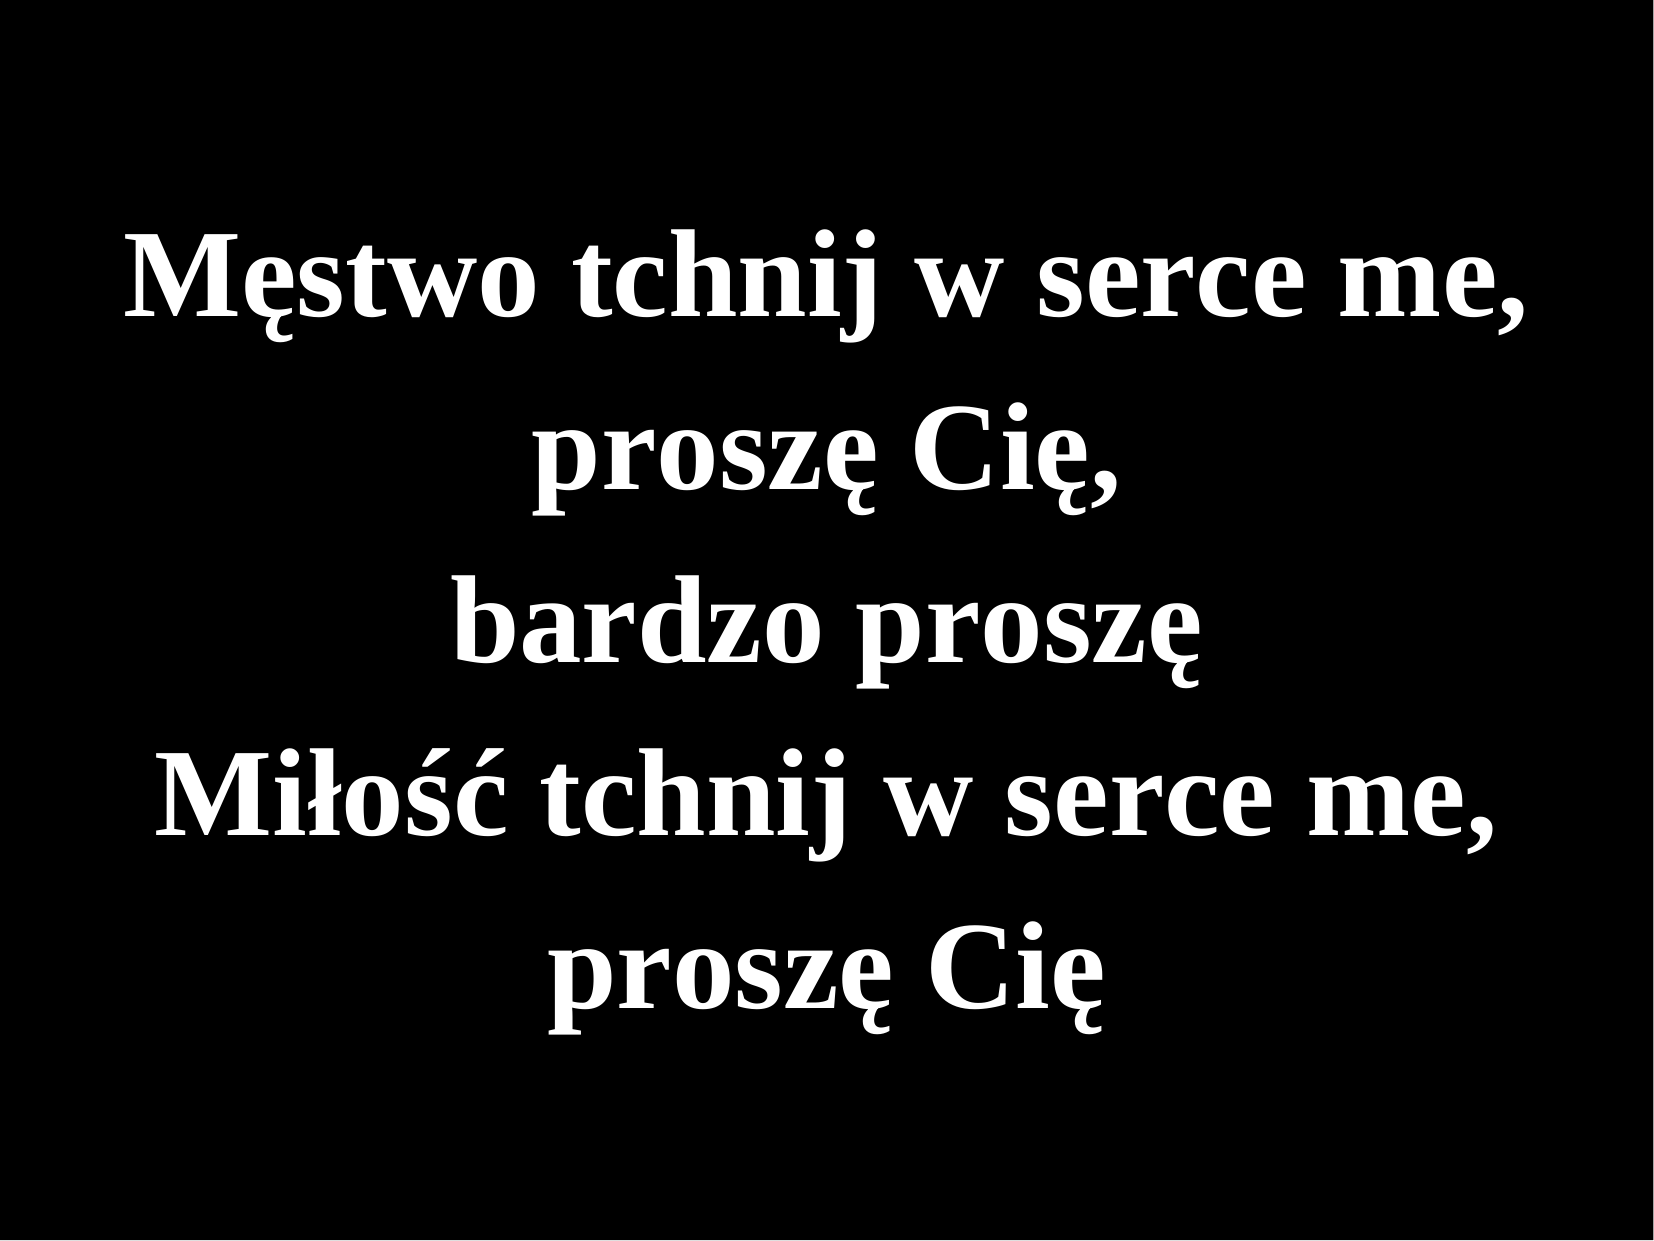

# Męstwo tchnij w serce me, ppp proszę Cię, ppp bardzo proszę ppp Miłość tchnij w serce me, ppp proszę Cię